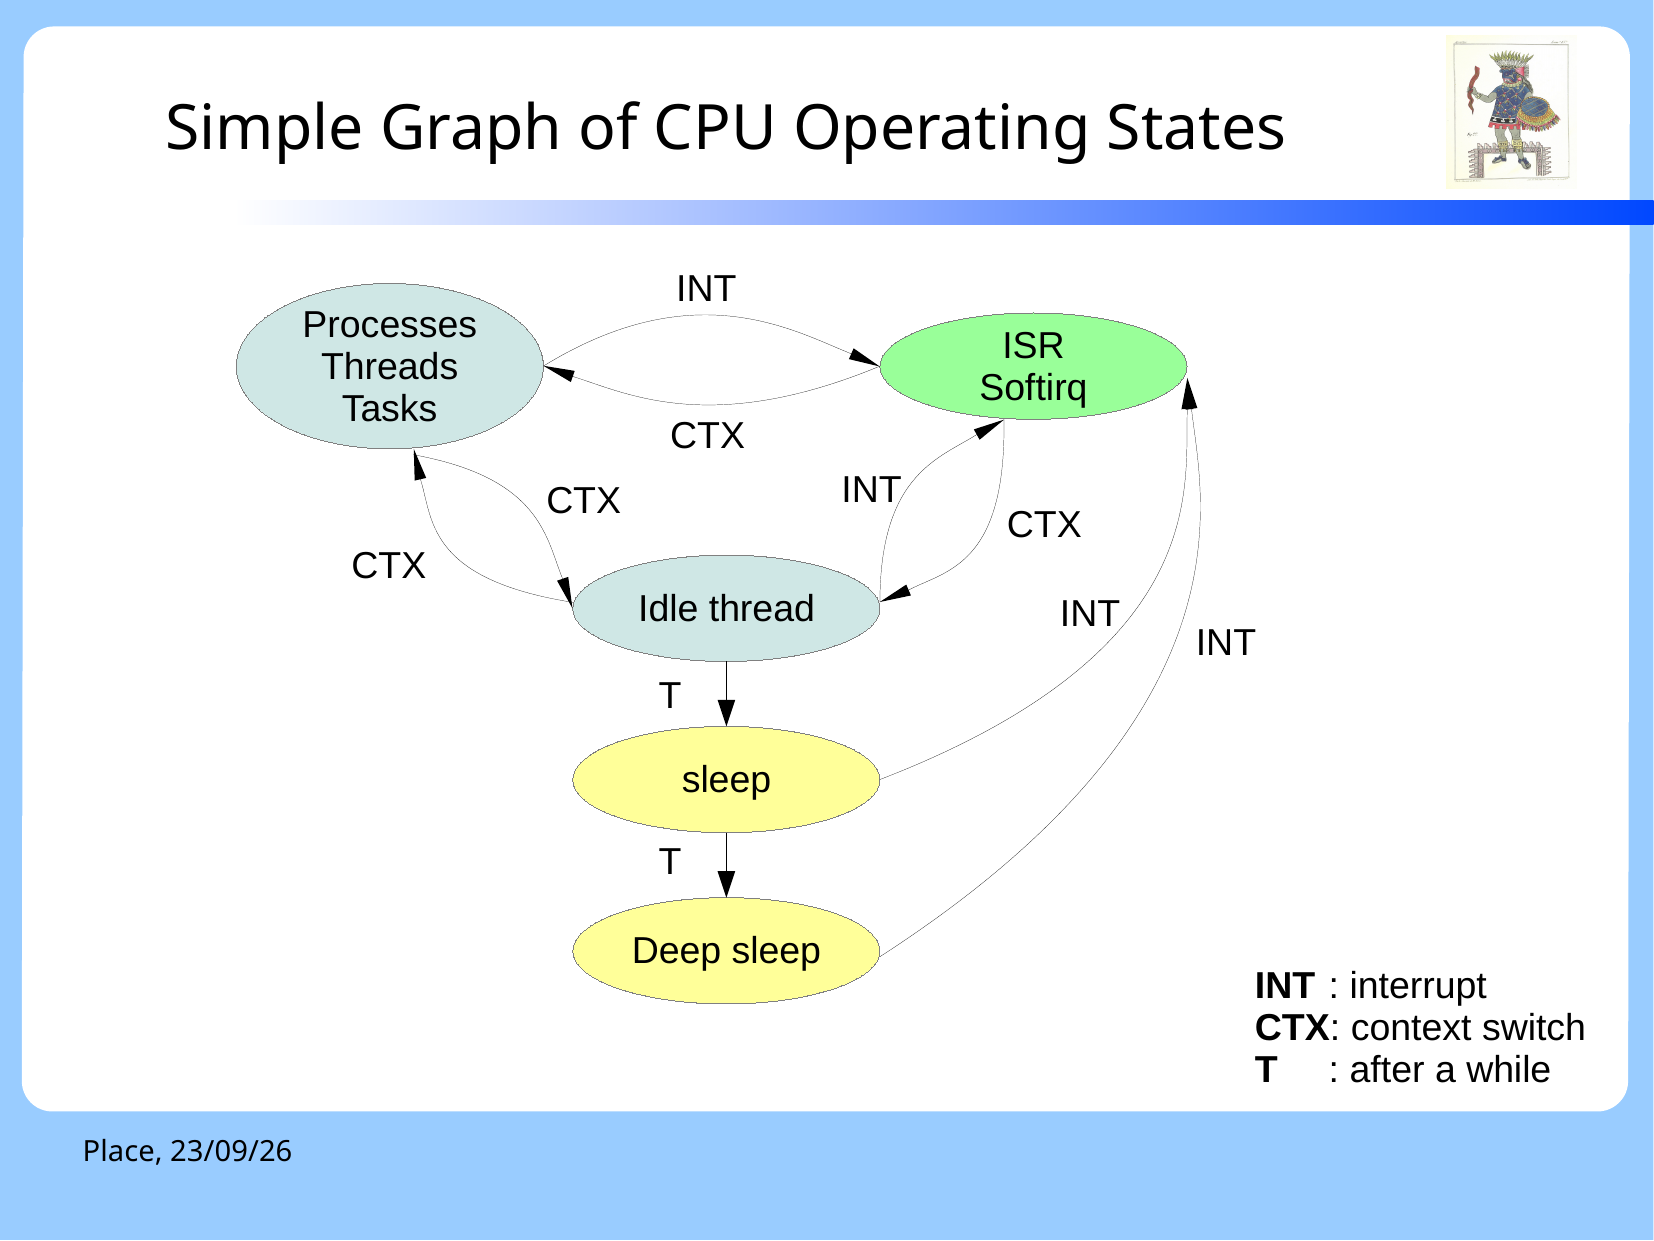

# Simple Graph of CPU Operating States
INT
Processes
Threads
Tasks
ISR
Softirq
CTX
INT
CTX
CTX
CTX
Idle thread
INT
INT
T
sleep
T
Deep sleep
INT	: interrupt
CTX: context switch
T	: after a while